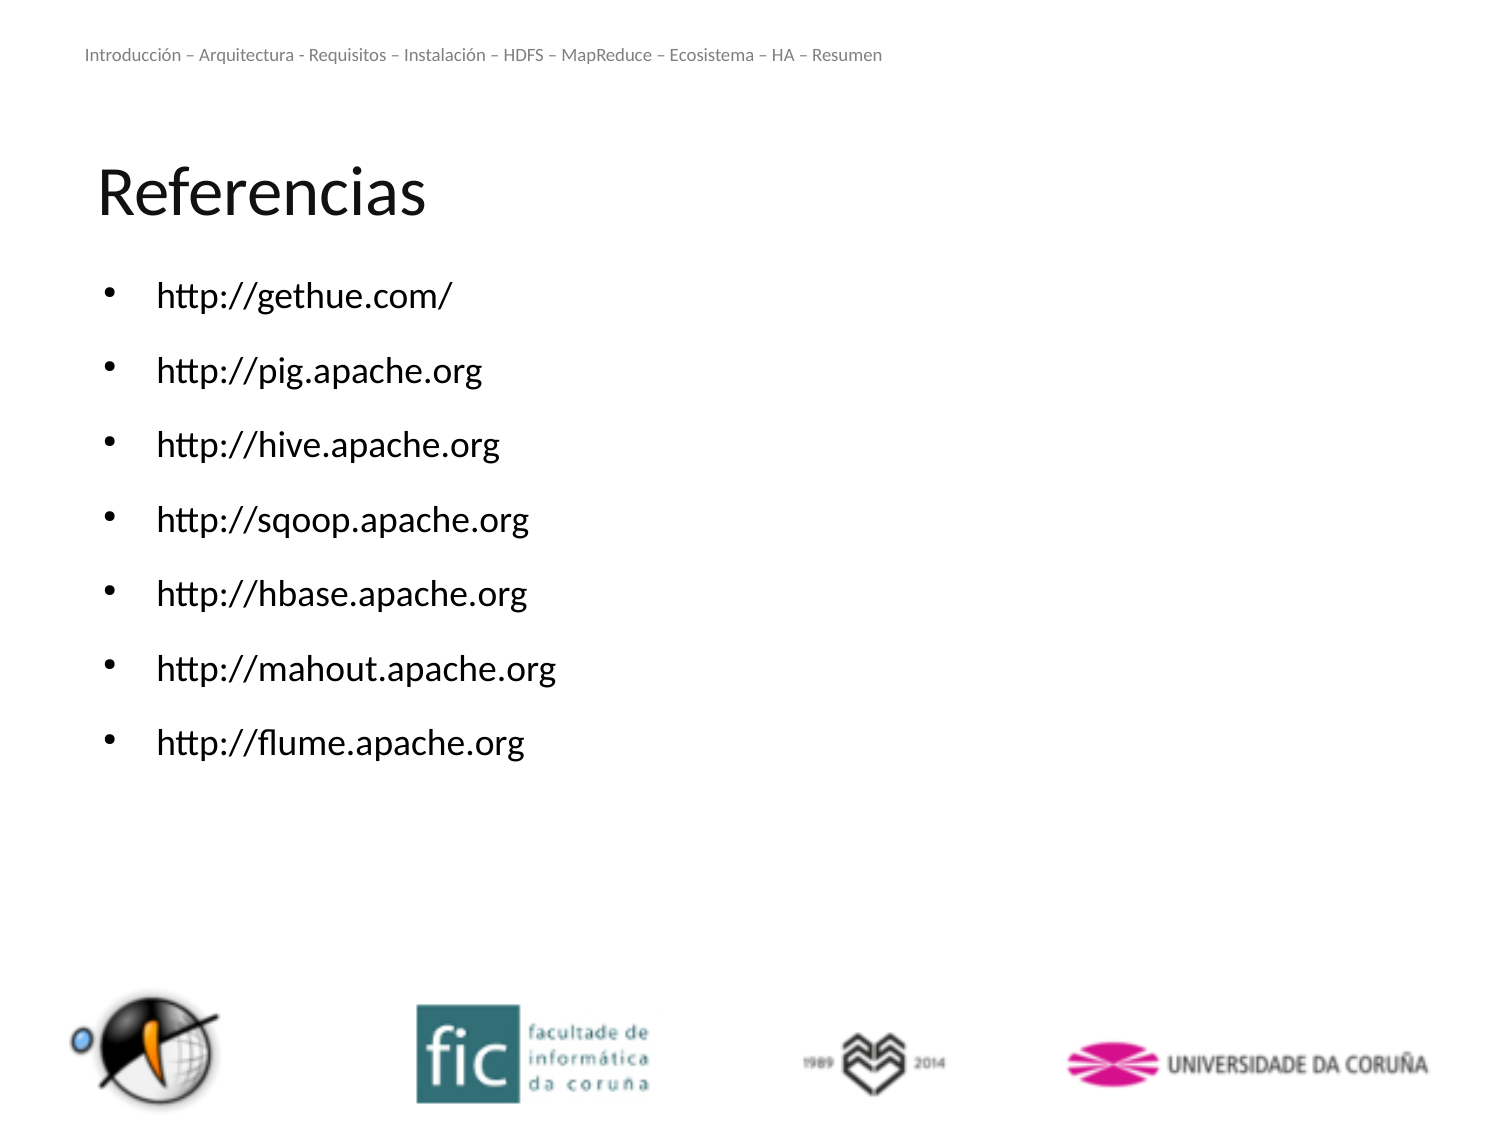

Introducción – Arquitectura - Requisitos – Instalación – HDFS – MapReduce – Ecosistema – HA – Resumen
# Referencias
http://gethue.com/
http://pig.apache.org
http://hive.apache.org
http://sqoop.apache.org
http://hbase.apache.org
http://mahout.apache.org
http://flume.apache.org